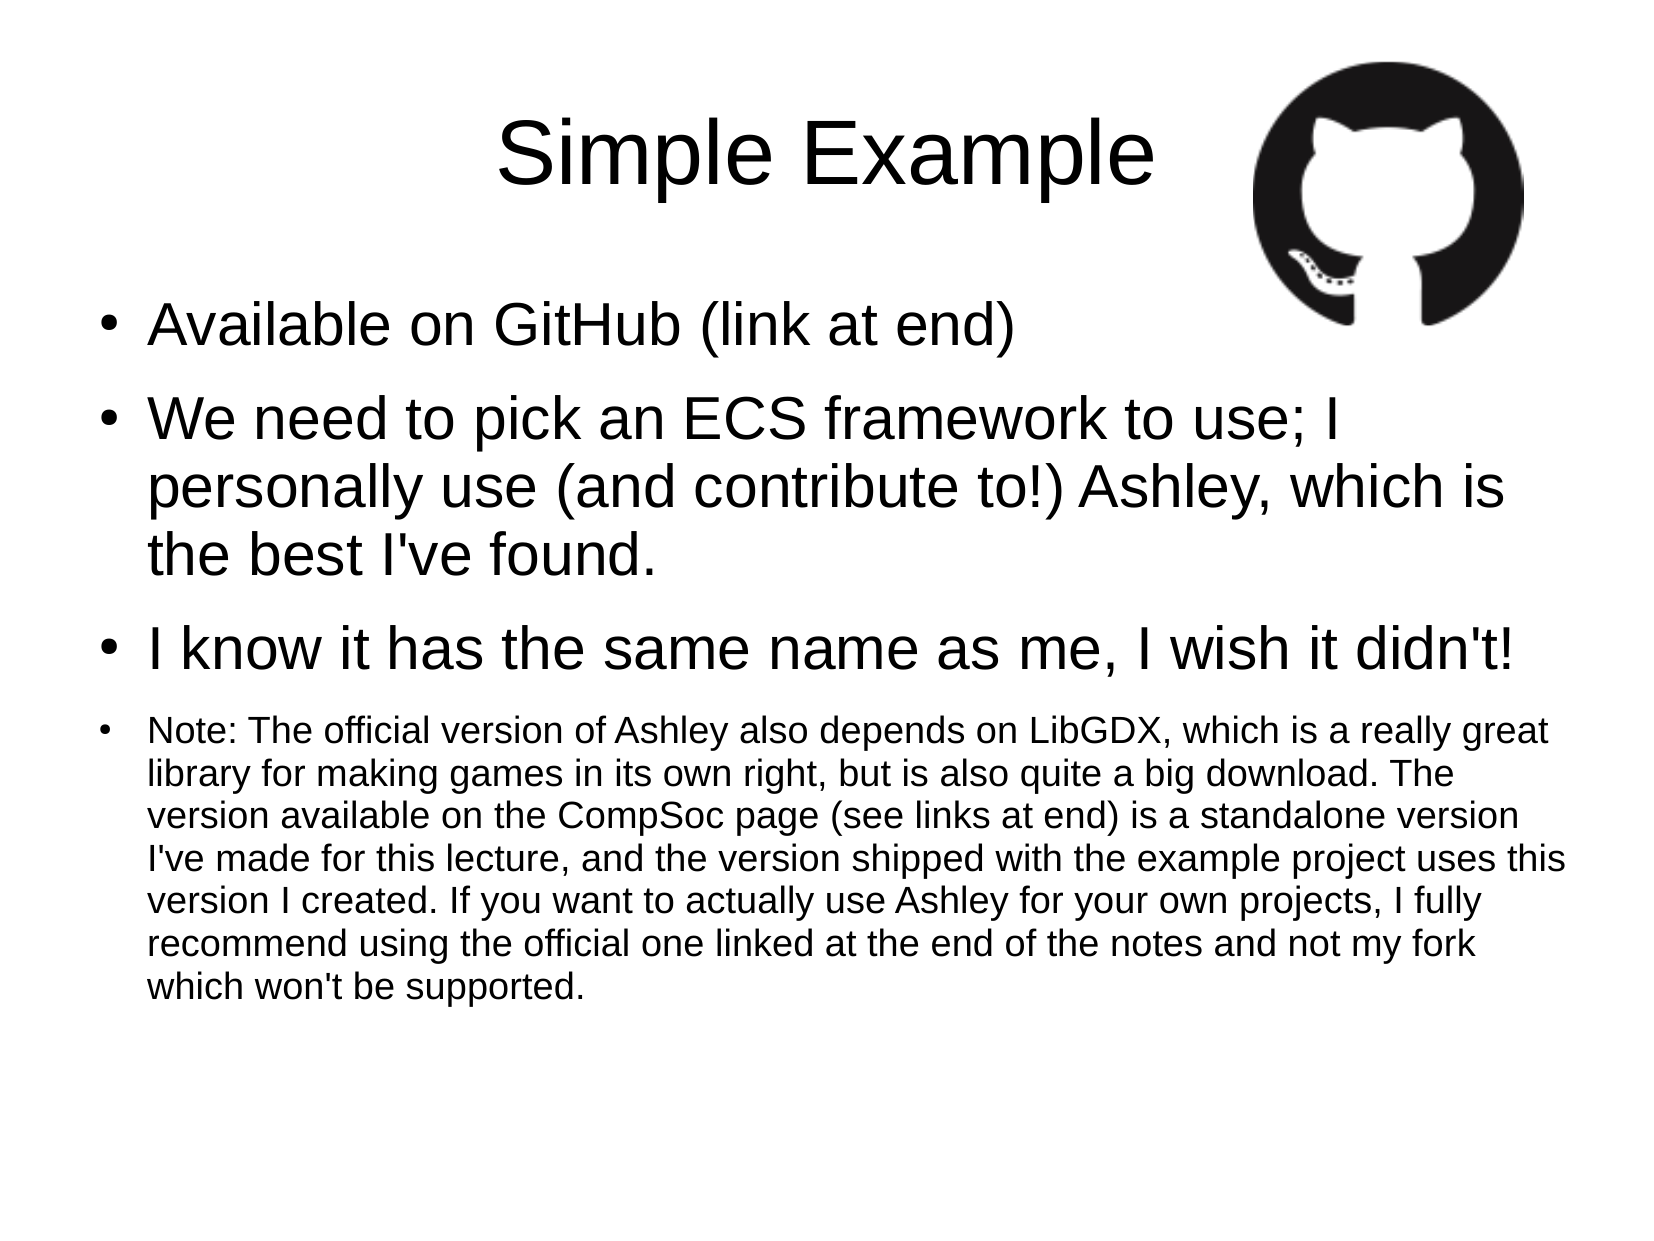

# Simple Example
Available on GitHub (link at end)
We need to pick an ECS framework to use; I personally use (and contribute to!) Ashley, which is the best I've found.
I know it has the same name as me, I wish it didn't!
Note: The official version of Ashley also depends on LibGDX, which is a really great library for making games in its own right, but is also quite a big download. The version available on the CompSoc page (see links at end) is a standalone version I've made for this lecture, and the version shipped with the example project uses this version I created. If you want to actually use Ashley for your own projects, I fully recommend using the official one linked at the end of the notes and not my fork which won't be supported.